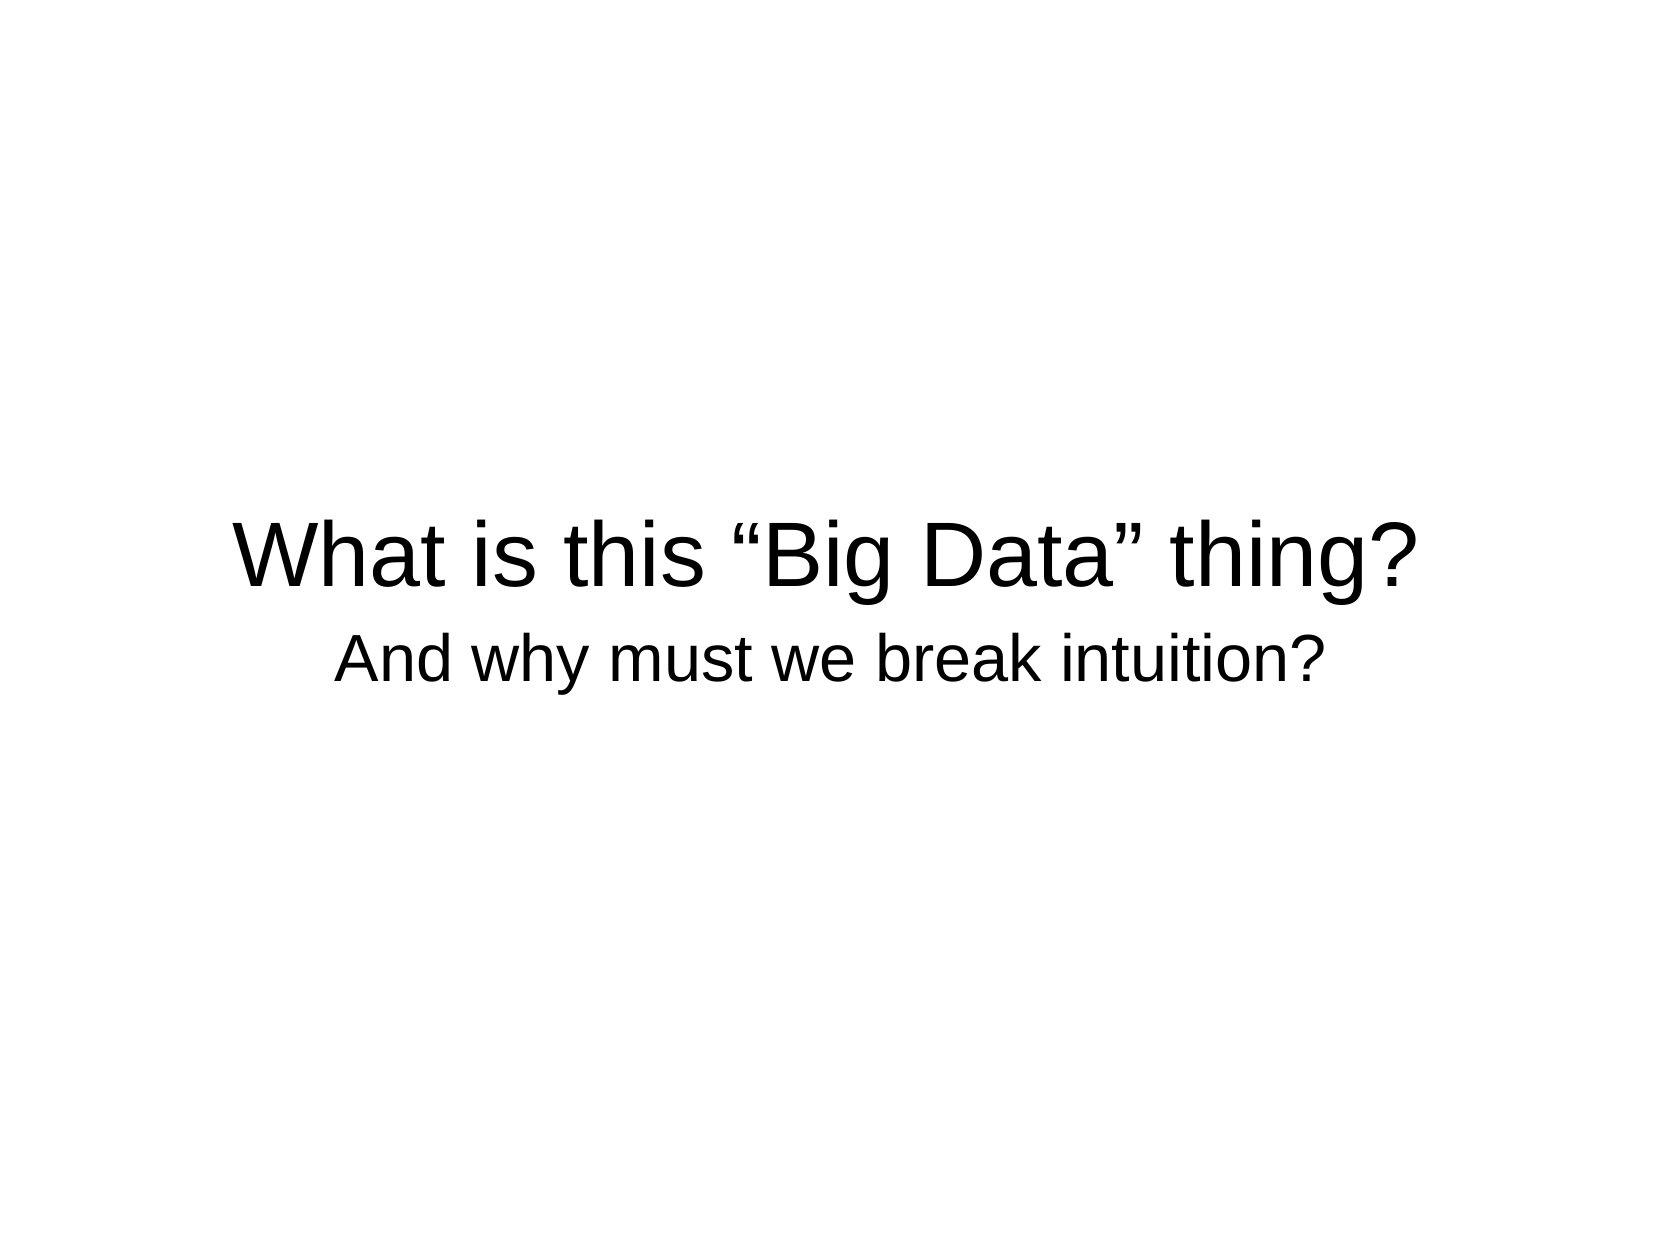

# What is this “Big Data” thing?
And why must we break intuition?